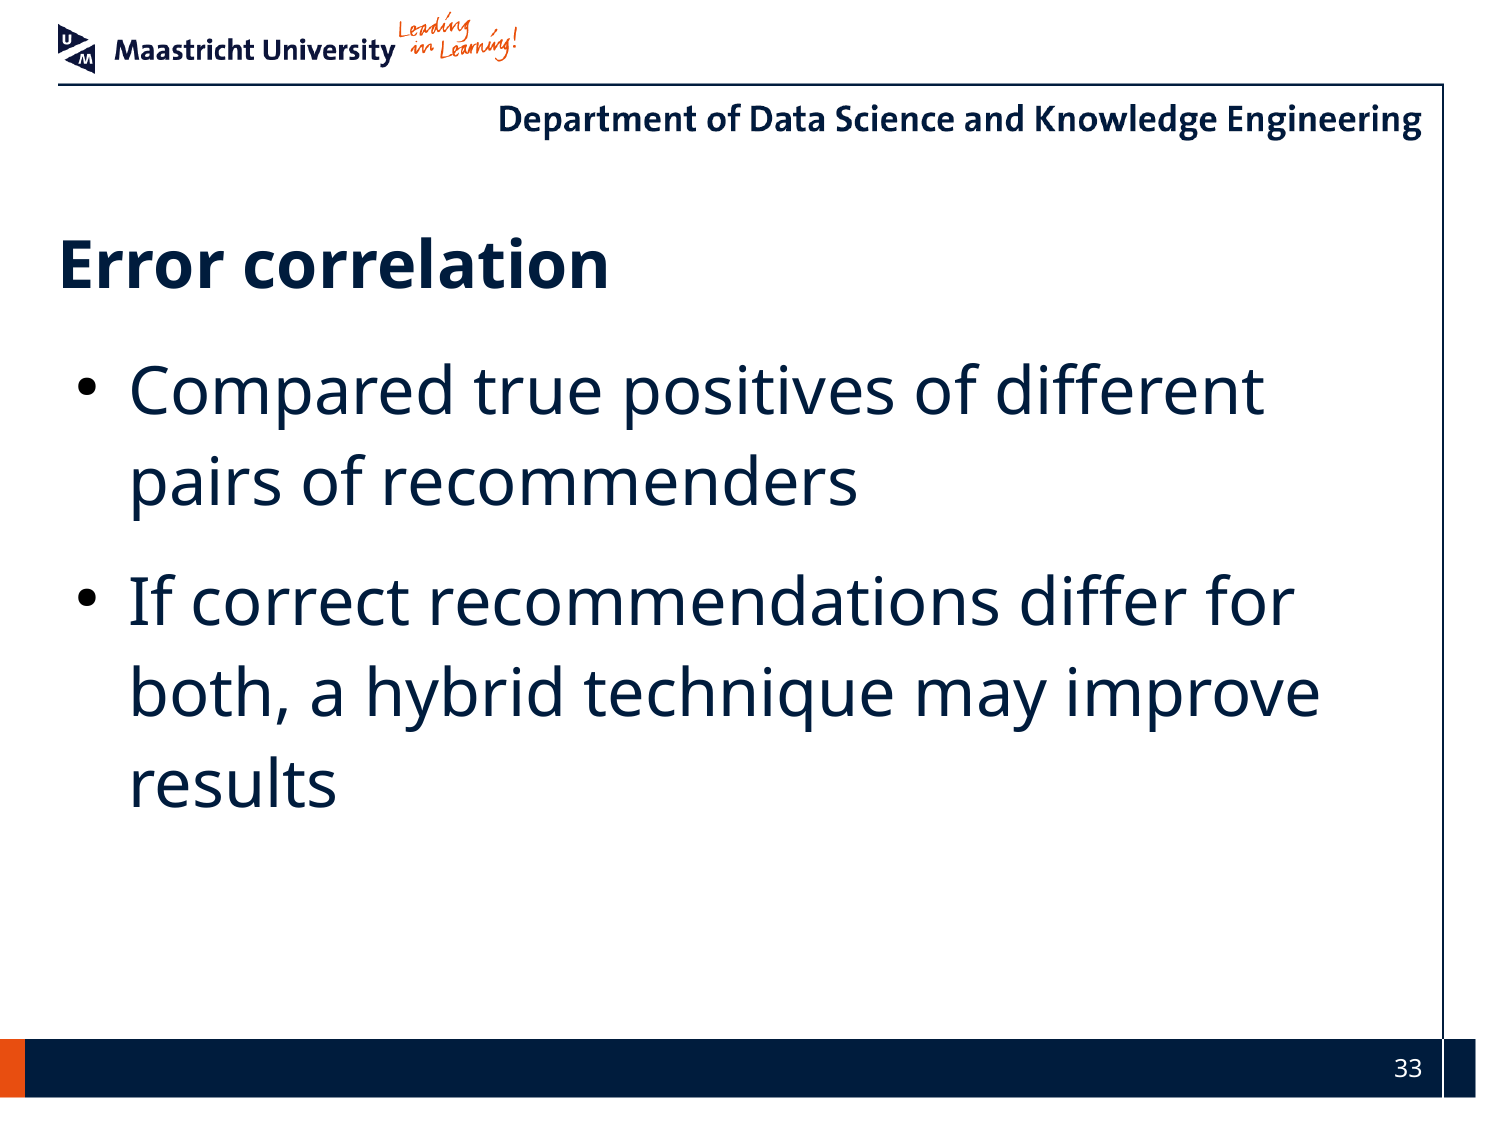

# Error correlation
Compared true positives of different pairs of recommenders
If correct recommendations differ for both, a hybrid technique may improve results